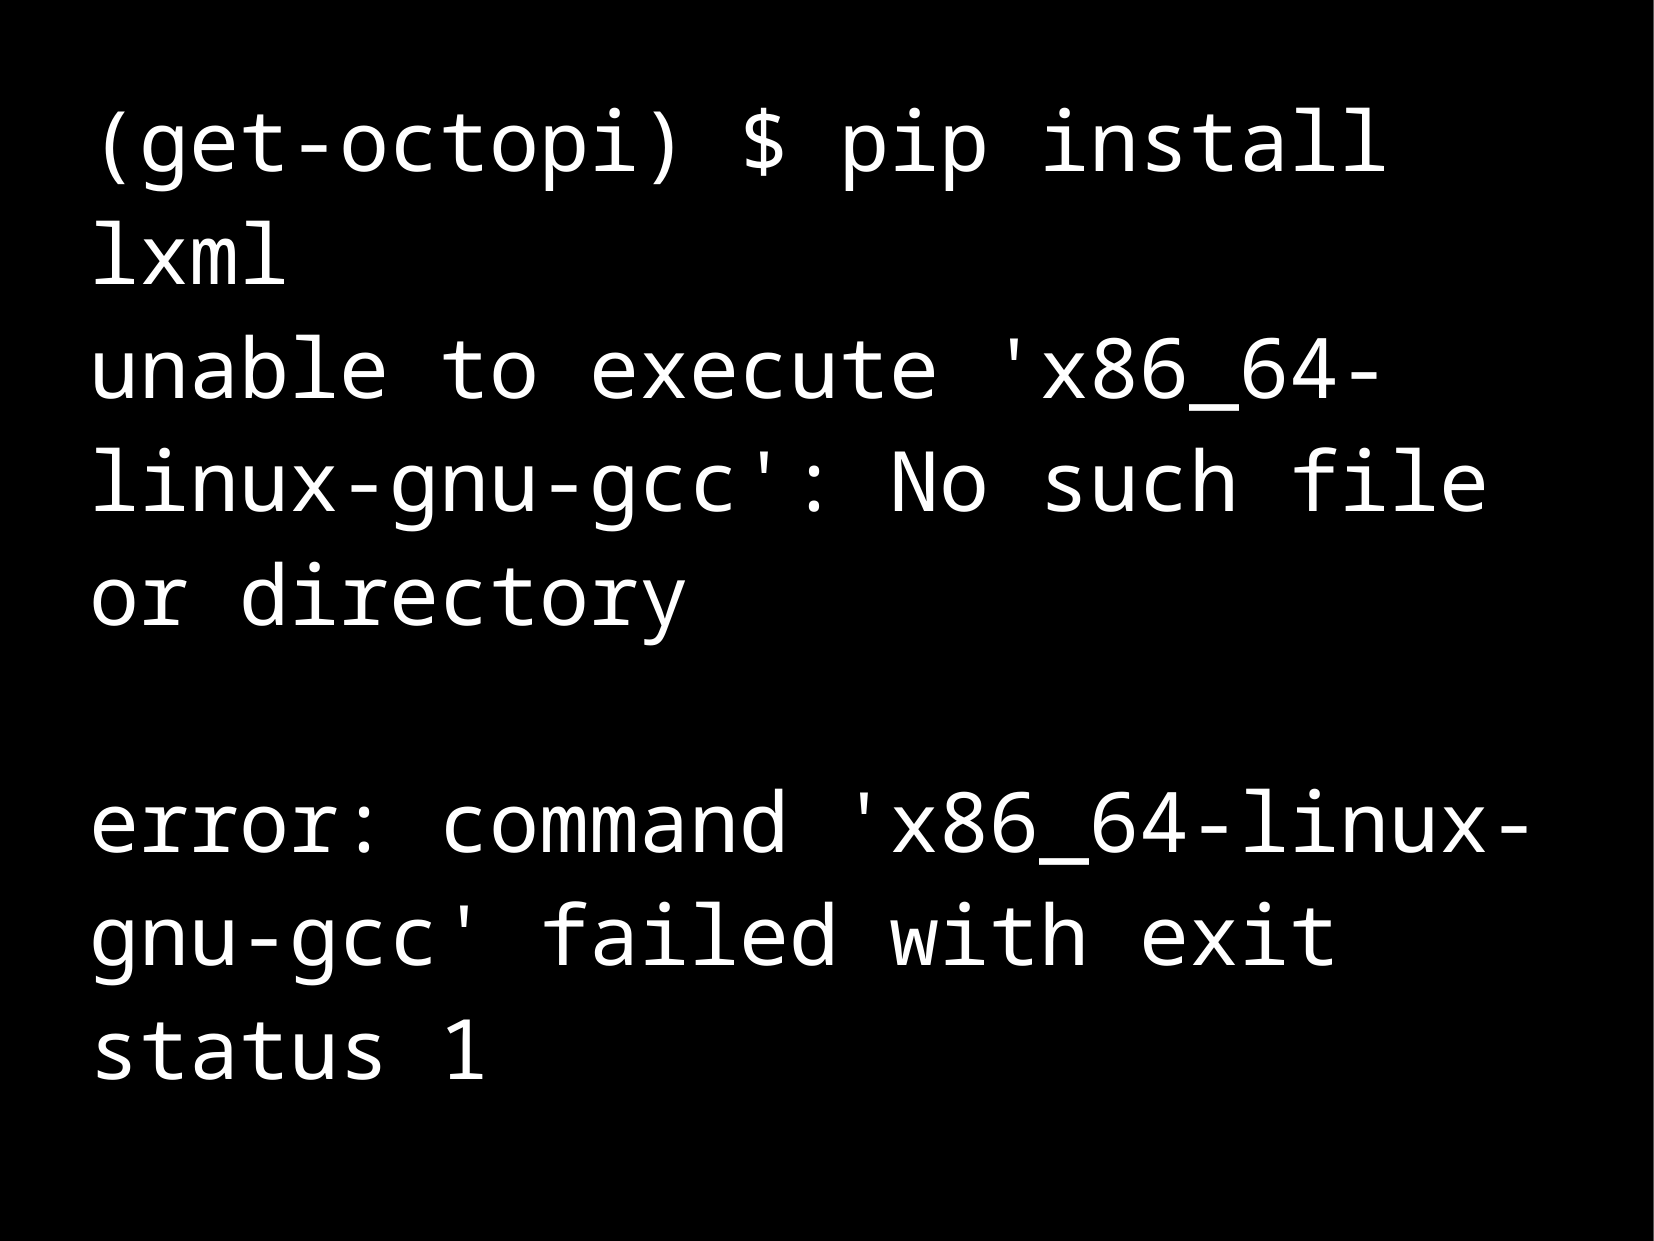

(get-octopi) $ pip install lxml
unable to execute 'x86_64-linux-gnu-gcc': No such file or directory
error: command 'x86_64-linux-gnu-gcc' failed with exit status 1